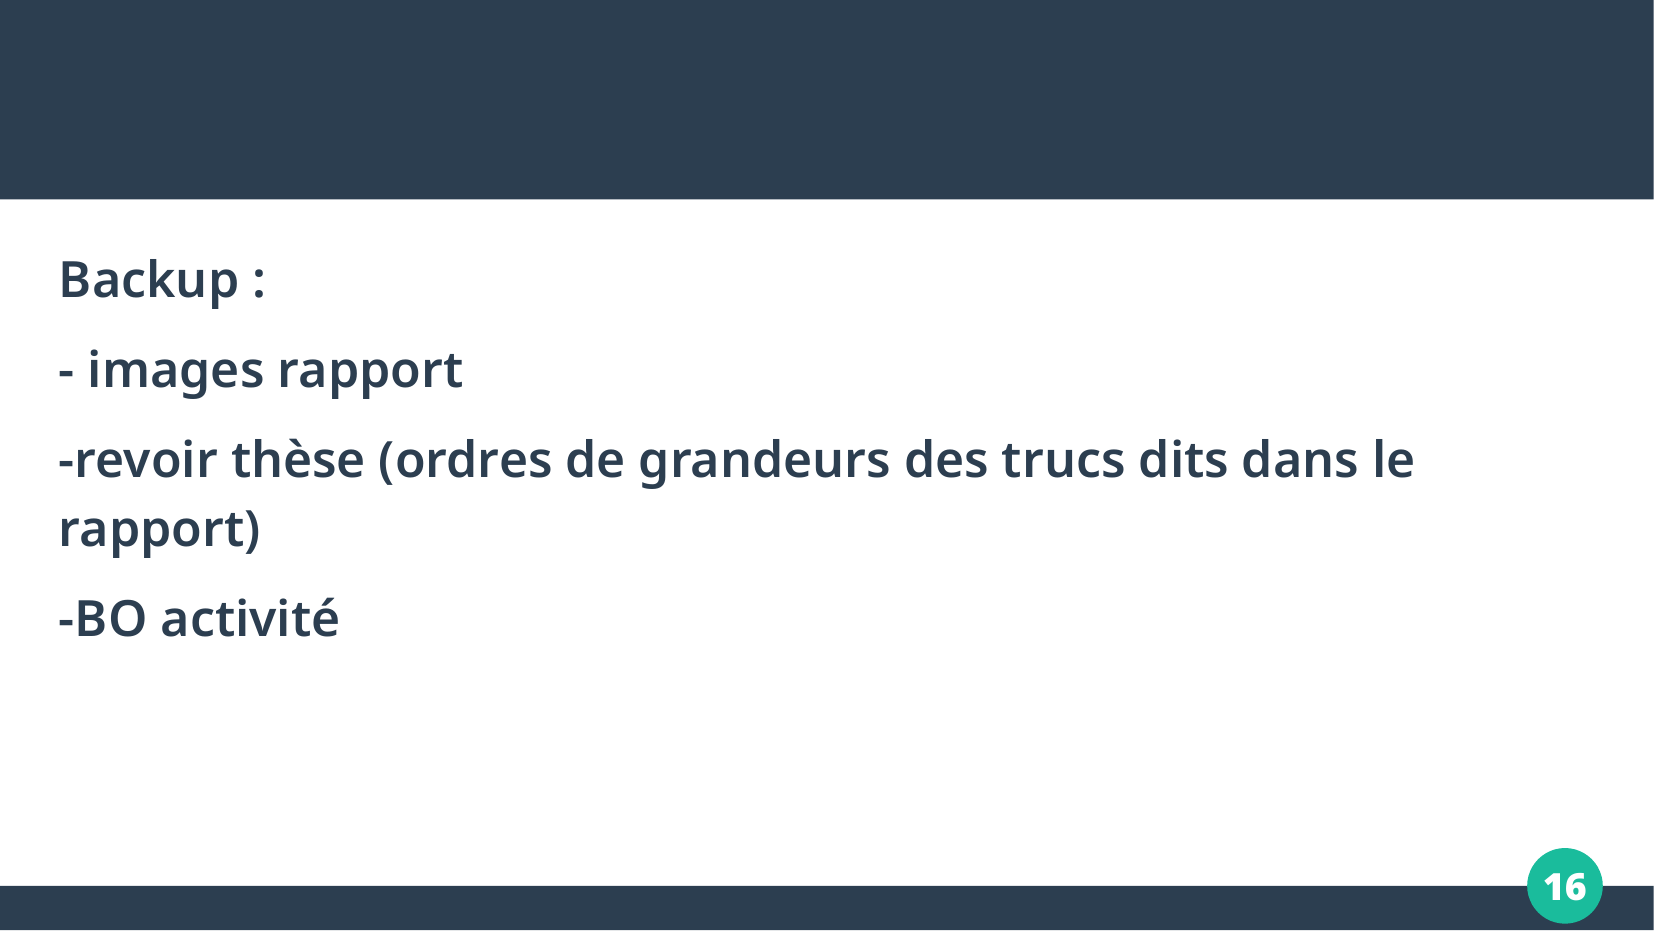

#
Backup :
- images rapport
-revoir thèse (ordres de grandeurs des trucs dits dans le rapport)
-BO activité